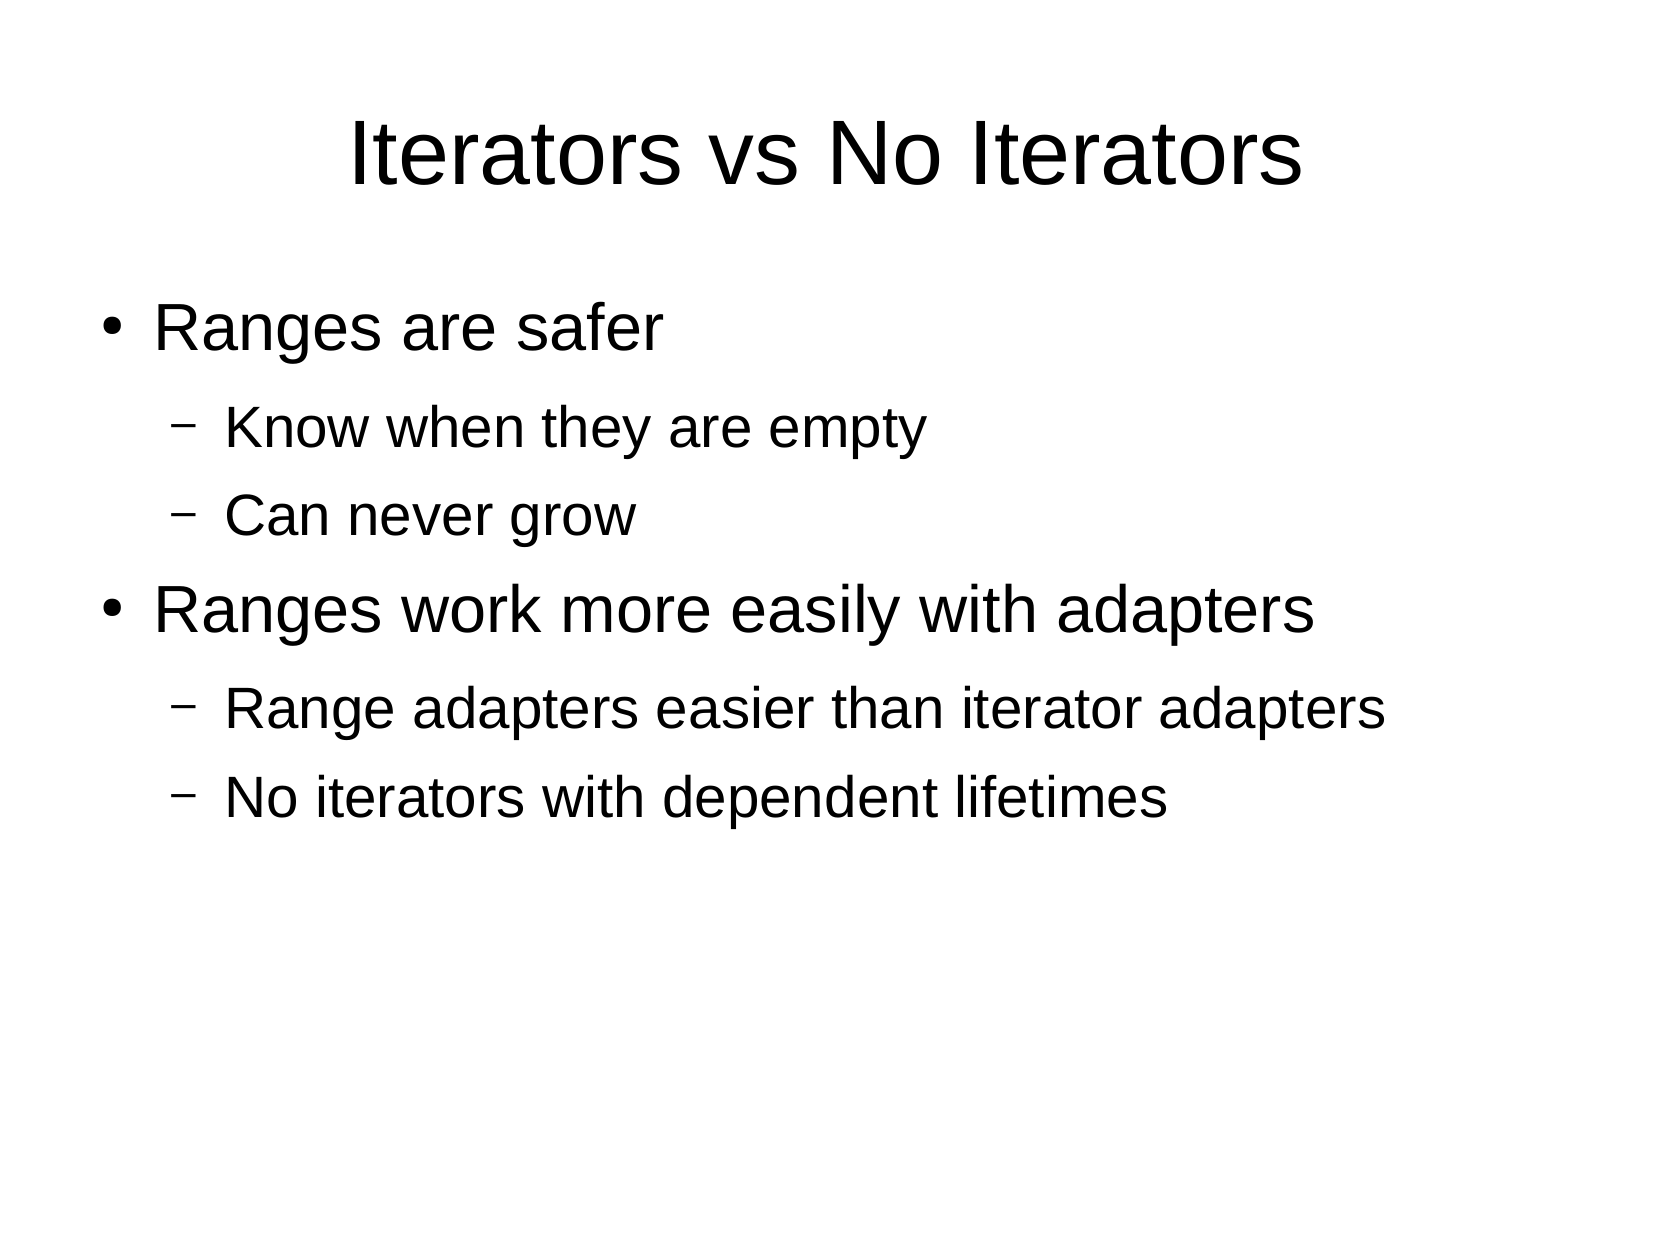

# Iterators vs No Iterators
Ranges are safer
Know when they are empty
Can never grow
Ranges work more easily with adapters
Range adapters easier than iterator adapters
No iterators with dependent lifetimes